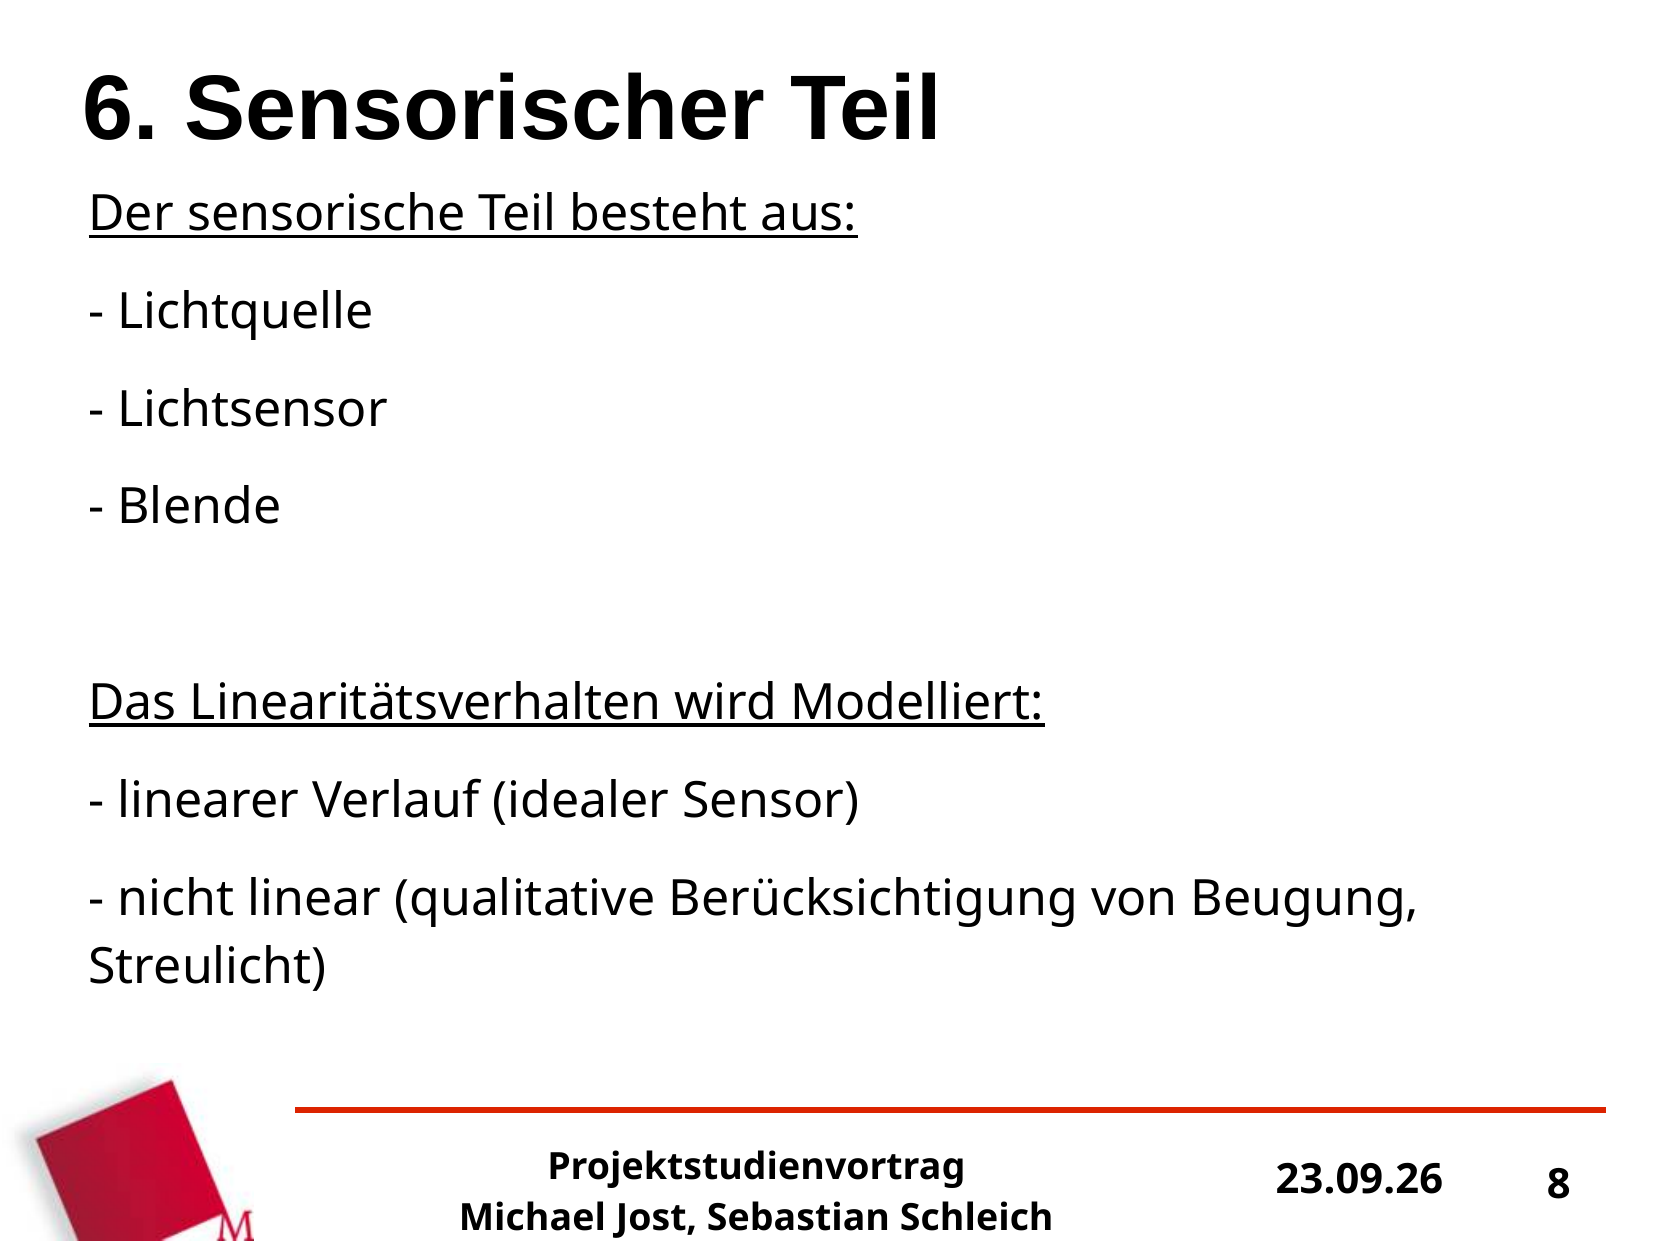

6. Sensorischer Teil
# Der sensorische Teil besteht aus:
- Lichtquelle
- Lichtsensor
- Blende
Das Linearitätsverhalten wird Modelliert:
- linearer Verlauf (idealer Sensor)
- nicht linear (qualitative Berücksichtigung von Beugung, Streulicht)
8